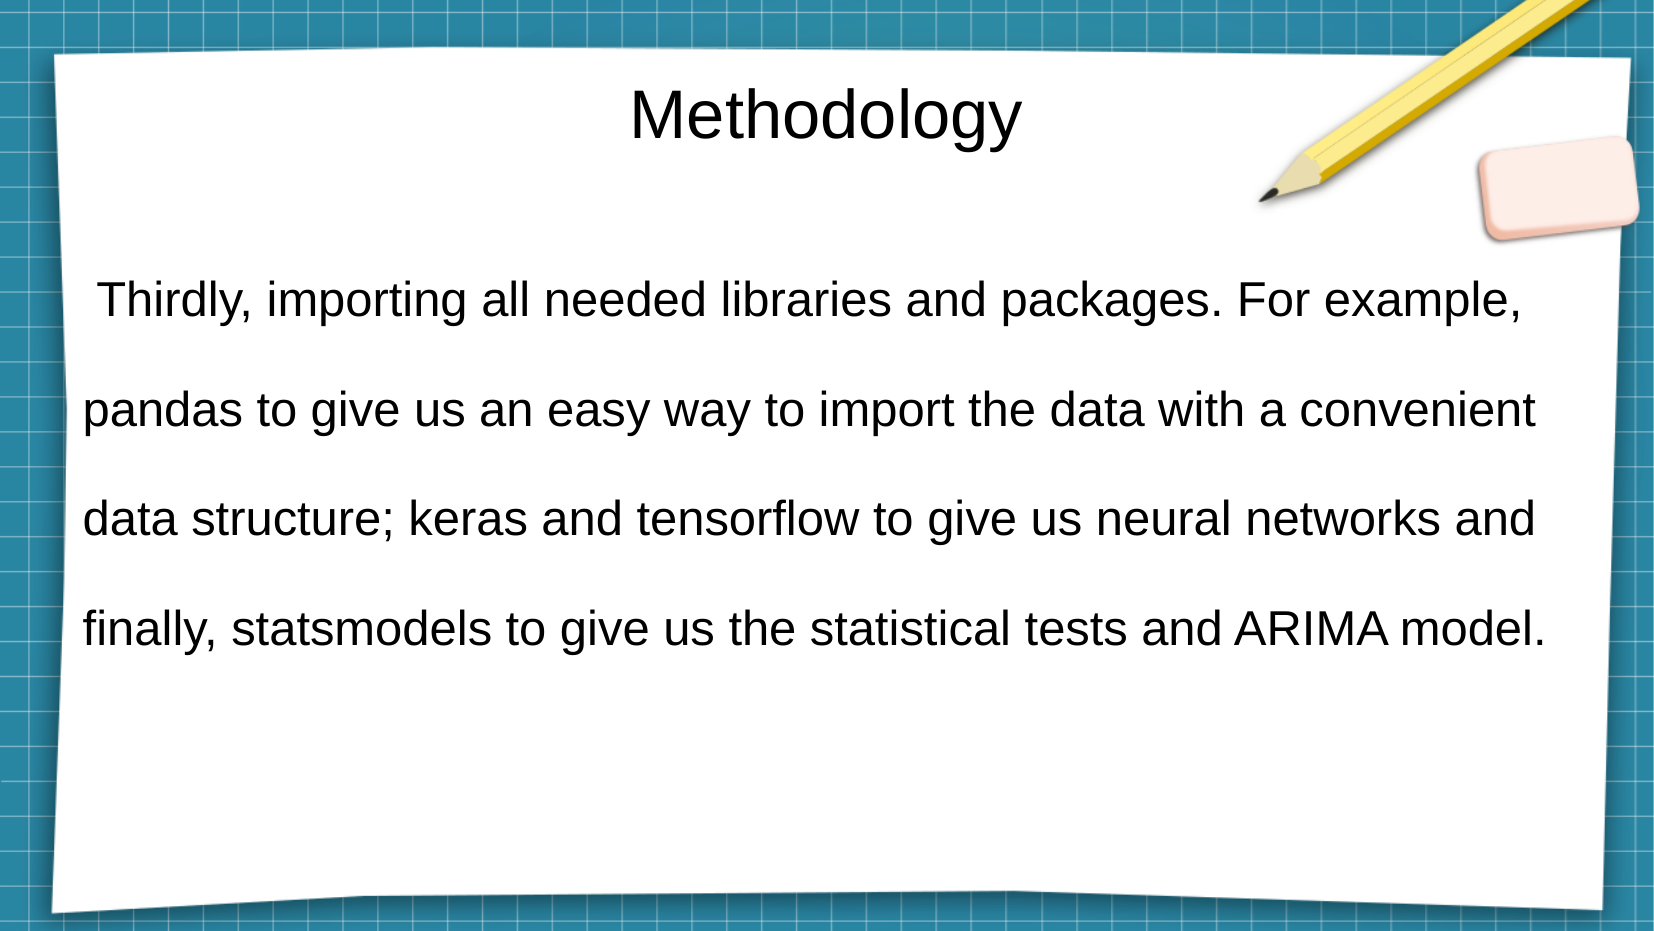

# Methodology
 Thirdly, importing all needed libraries and packages. For example, pandas to give us an easy way to import the data with a convenient data structure; keras and tensorflow to give us neural networks and finally, statsmodels to give us the statistical tests and ARIMA model.